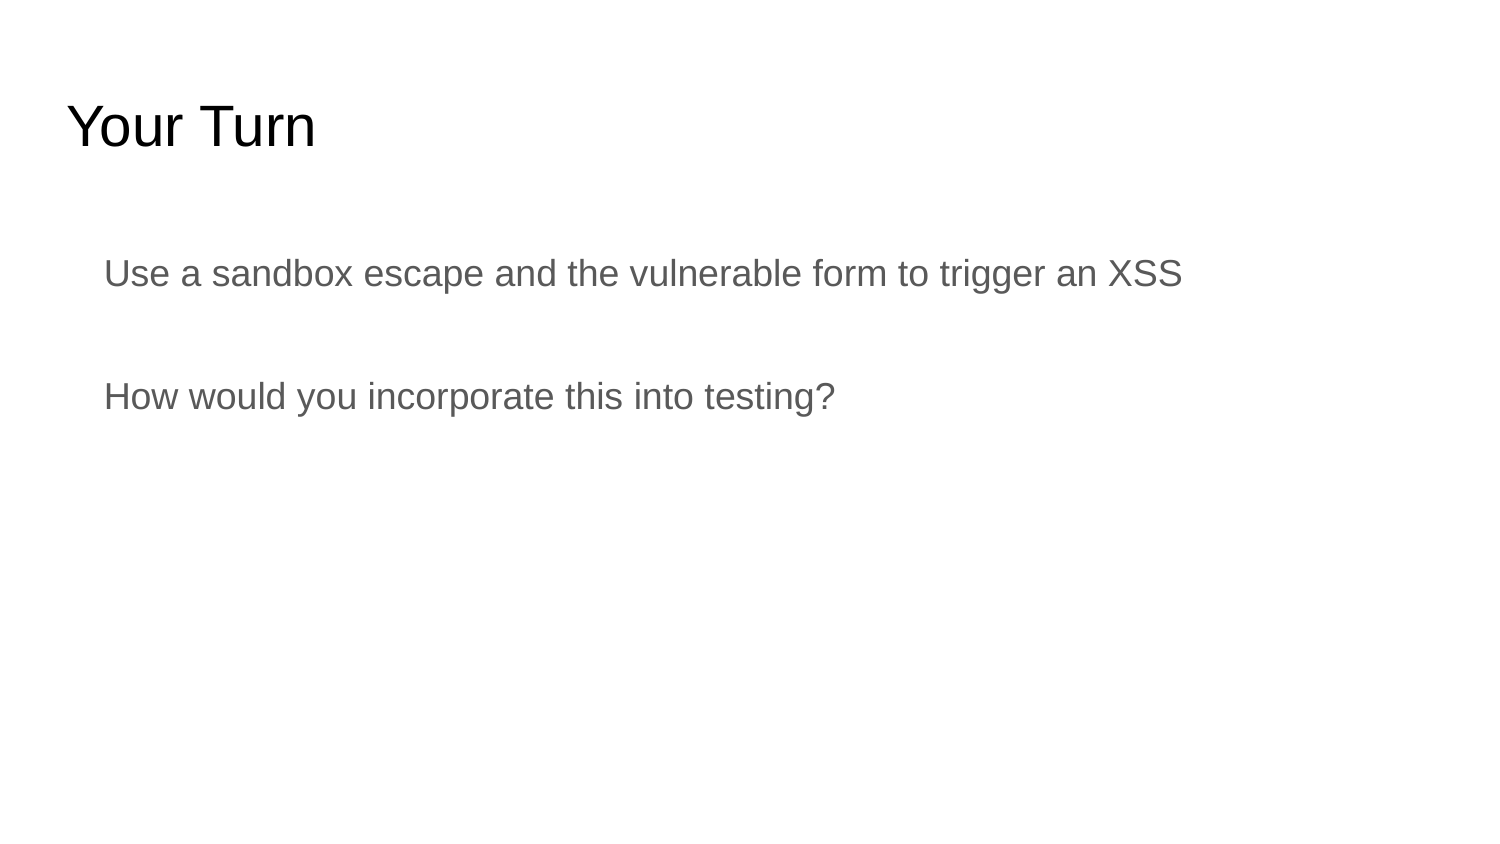

# Your Turn
Use a sandbox escape and the vulnerable form to trigger an XSS
How would you incorporate this into testing?